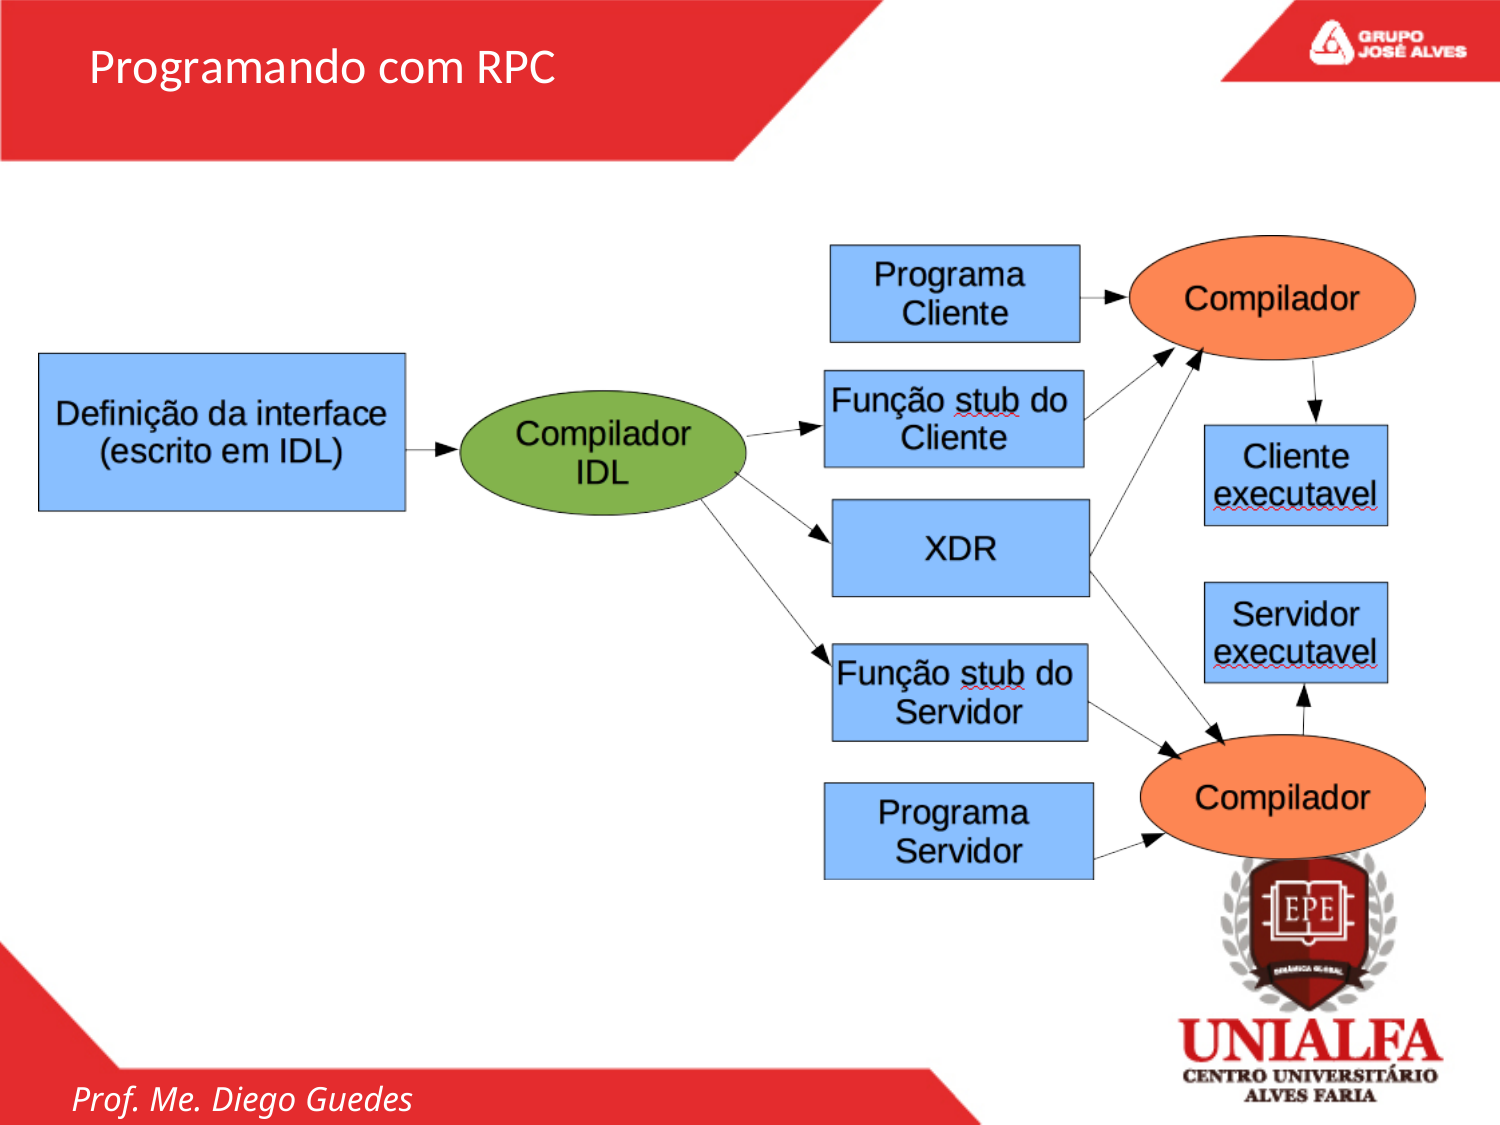

Programando com RPC
Prof. Me. Diego Guedes